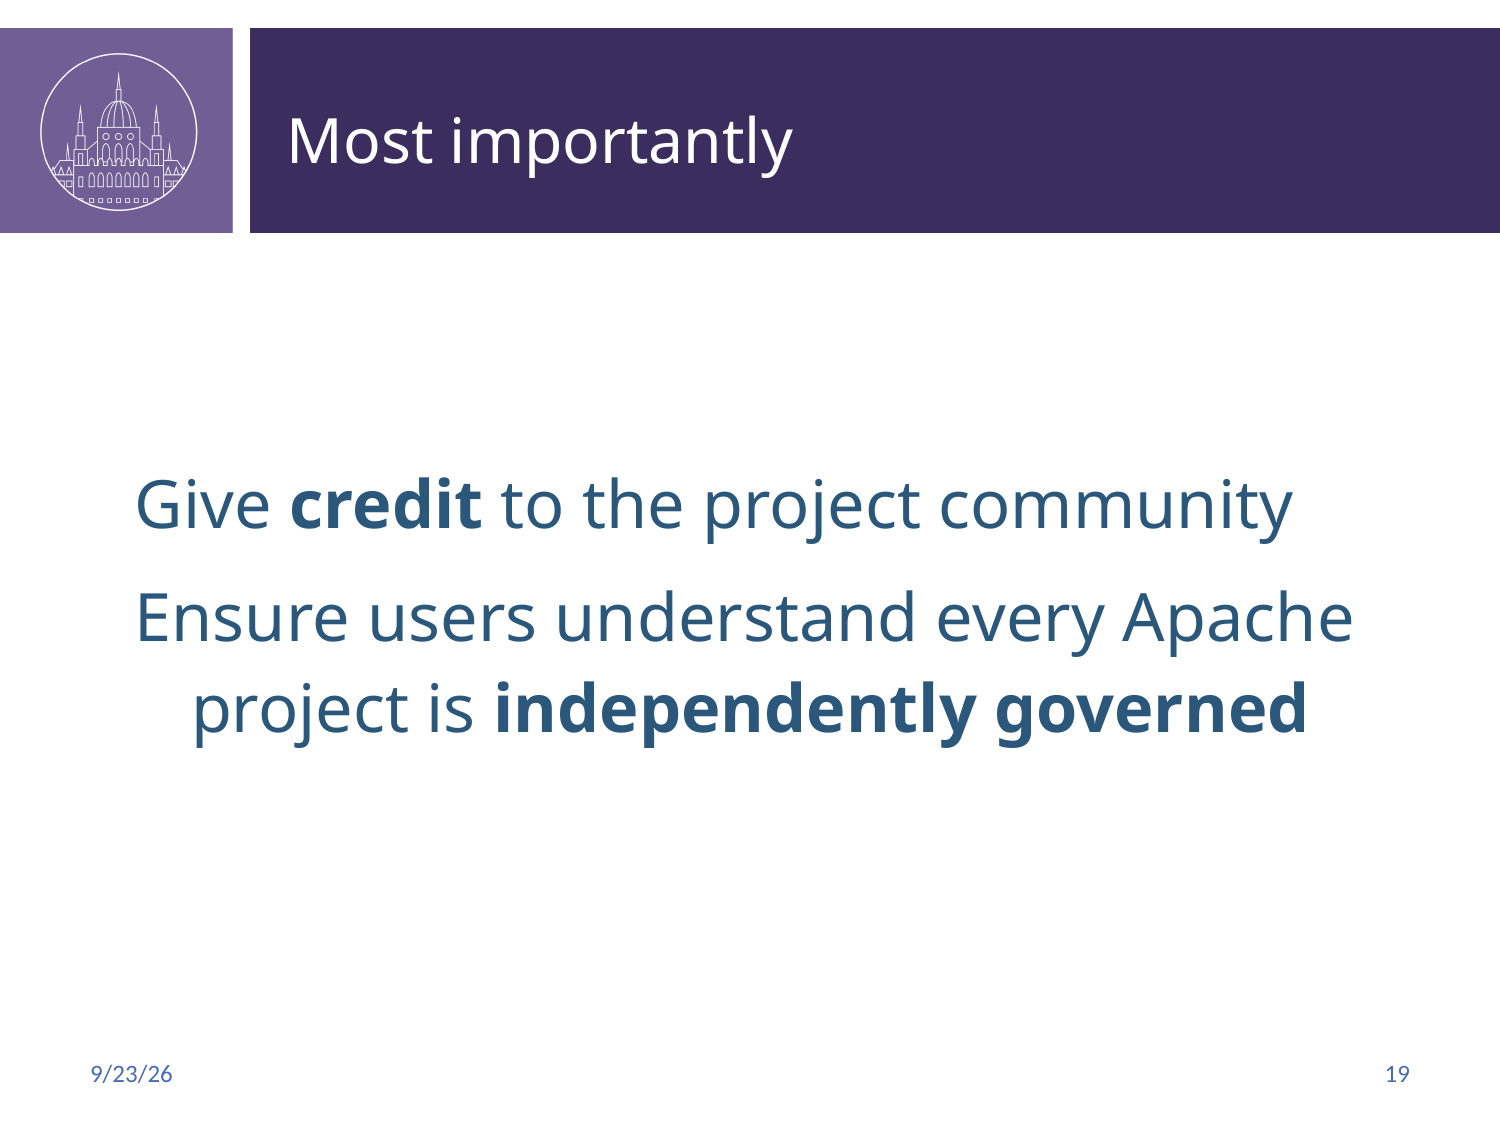

# Most importantly
Give credit to the project community
Ensure users understand every Apache project is independently governed